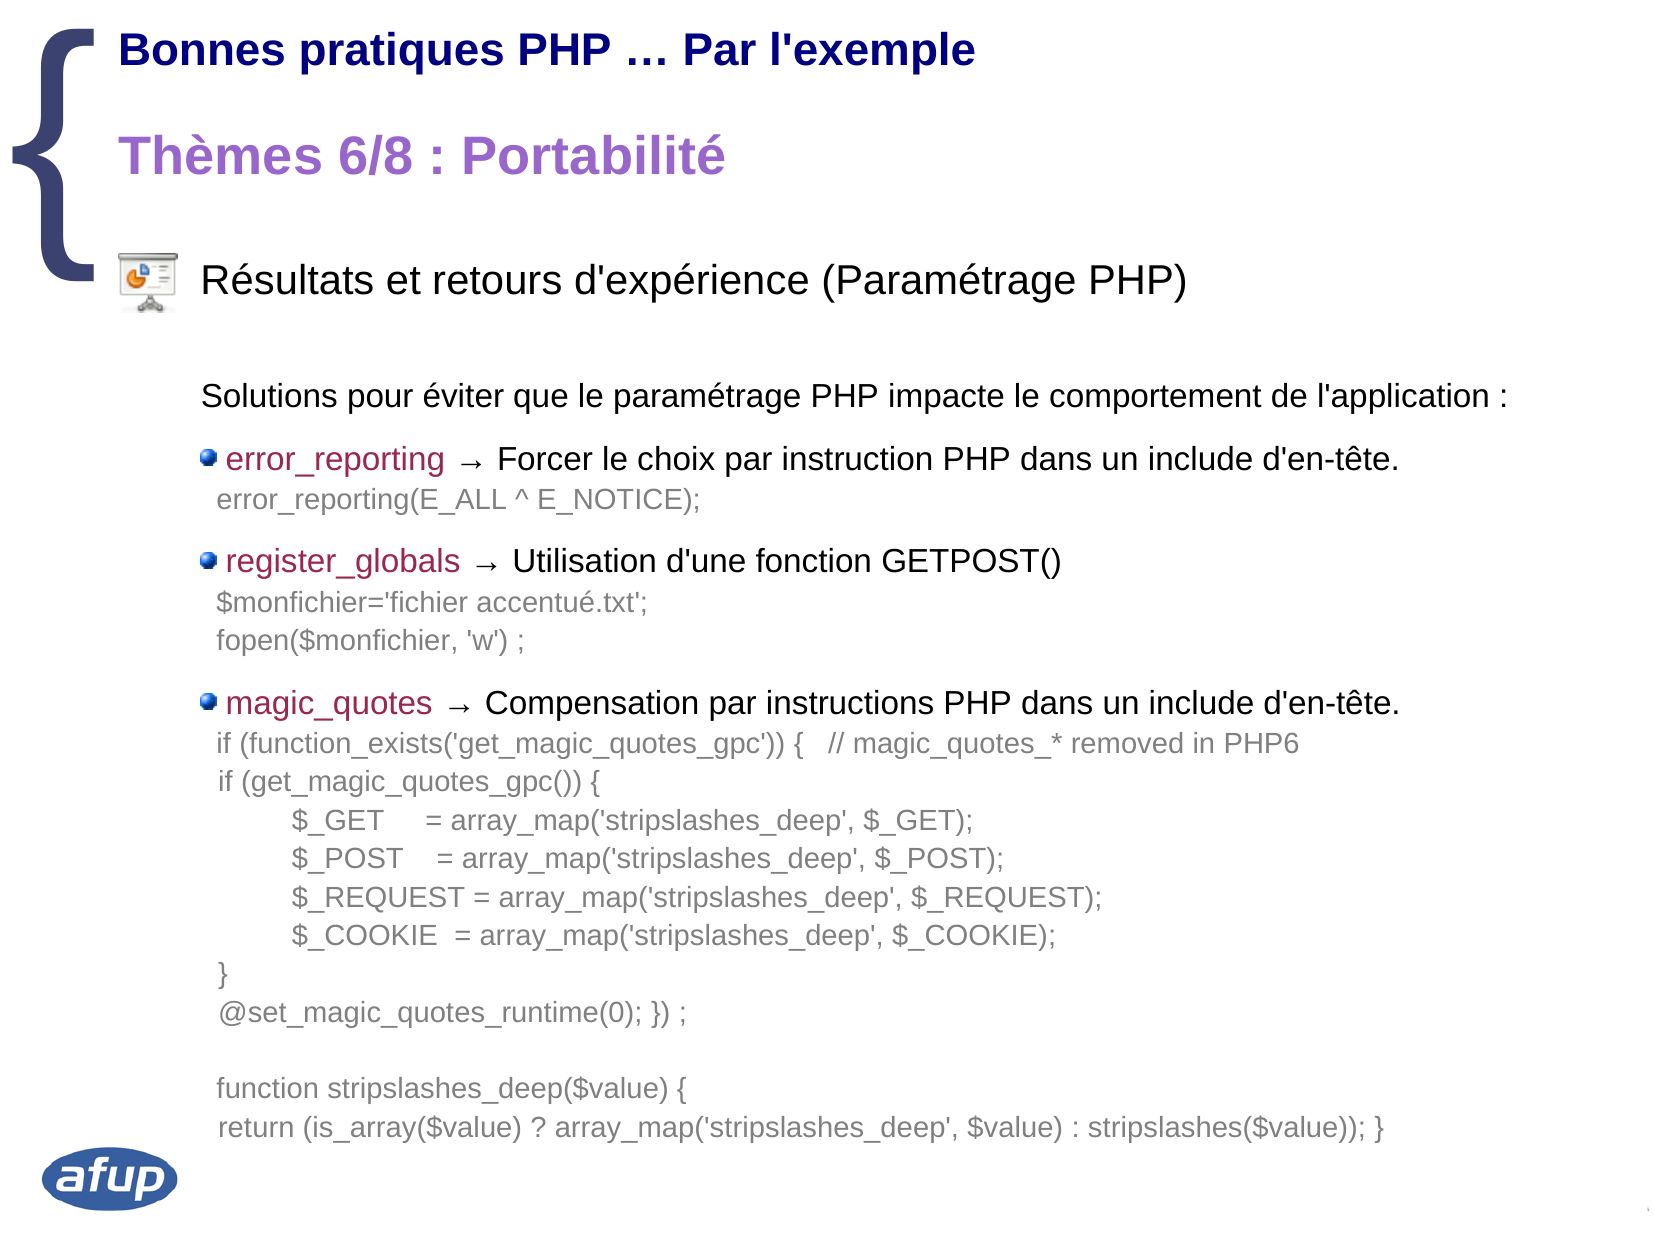

# Bonnes pratiques PHP … Par l'exemple Thèmes 6/8 : Portabilité
 Résultats et retours d'expérience (Paramétrage PHP)
Solutions pour éviter que le paramétrage PHP impacte le comportement de l'application :
 error_reporting → Forcer le choix par instruction PHP dans un include d'en-tête.
error_reporting(E_ALL ^ E_NOTICE);
 register_globals → Utilisation d'une fonction GETPOST()
$monfichier='fichier accentué.txt';
fopen($monfichier, 'w') ;
 magic_quotes → Compensation par instructions PHP dans un include d'en-tête.
if (function_exists('get_magic_quotes_gpc')) { // magic_quotes_* removed in PHP6
	if (get_magic_quotes_gpc()) {
		$_GET = array_map('stripslashes_deep', $_GET);
		$_POST = array_map('stripslashes_deep', $_POST);
		$_REQUEST = array_map('stripslashes_deep', $_REQUEST);
		$_COOKIE = array_map('stripslashes_deep', $_COOKIE);
	}
	@set_magic_quotes_runtime(0); }) ;
function stripslashes_deep($value) {
	return (is_array($value) ? array_map('stripslashes_deep', $value) : stripslashes($value)); }